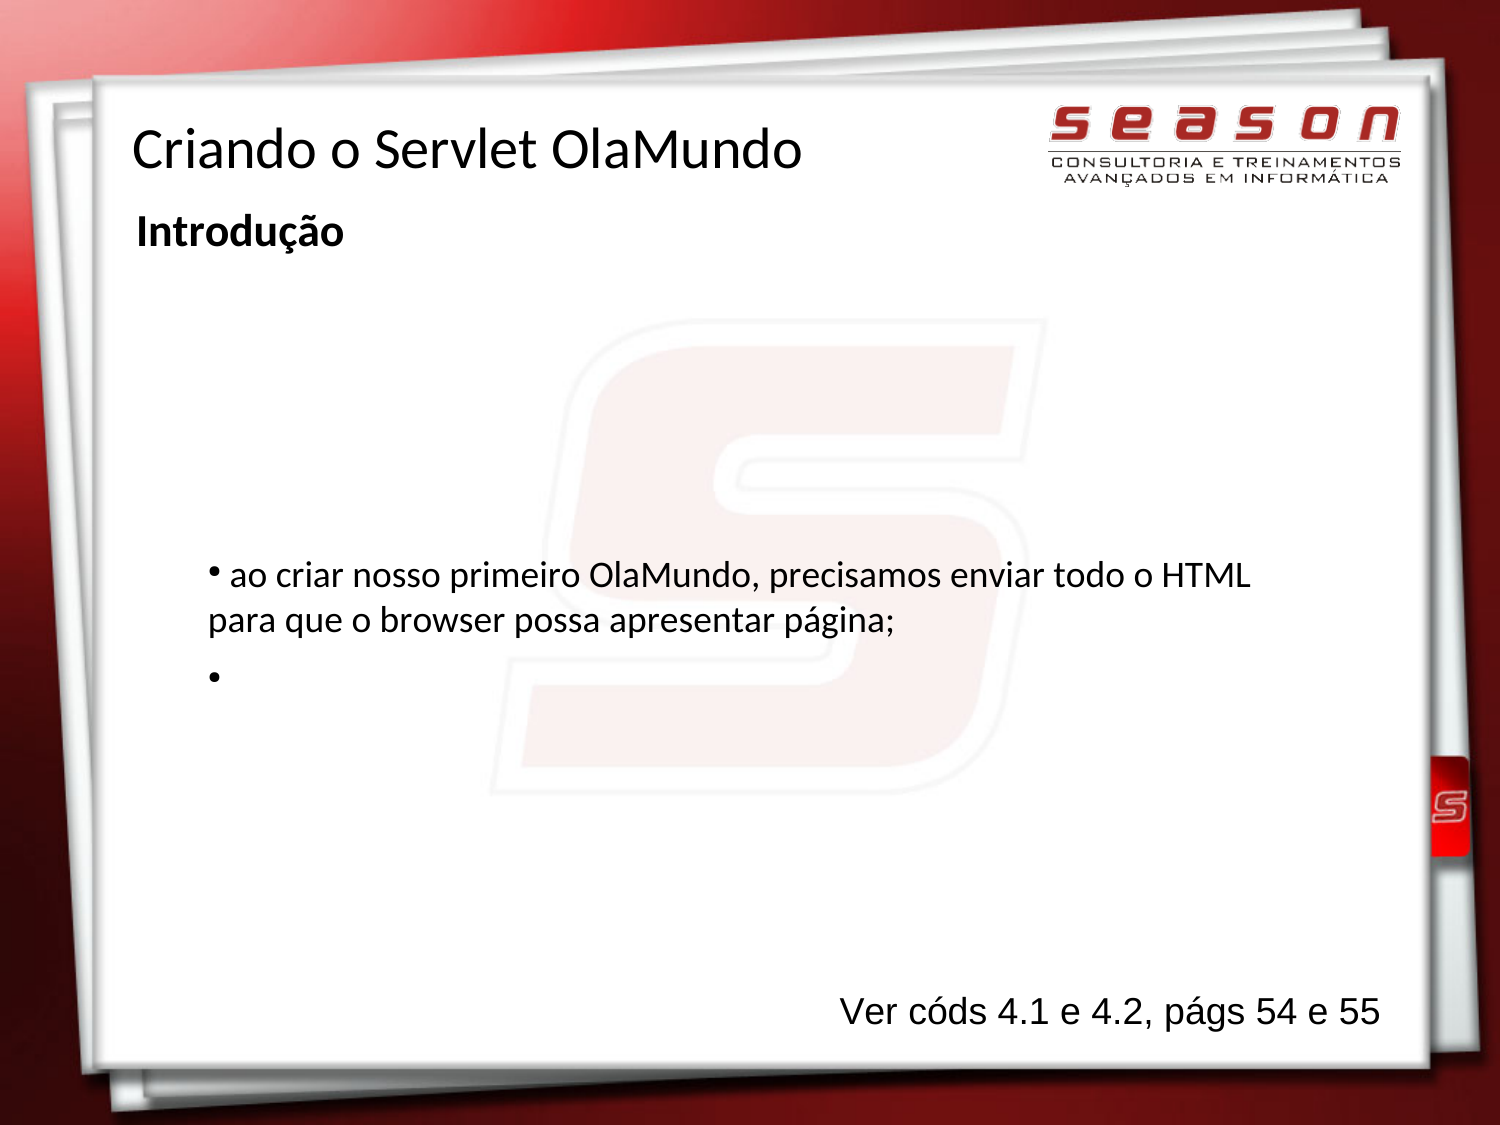

# Criando o Servlet OlaMundo
Introdução
 ao criar nosso primeiro OlaMundo, precisamos enviar todo o HTML para que o browser possa apresentar página;
Ver códs 4.1 e 4.2, págs 54 e 55